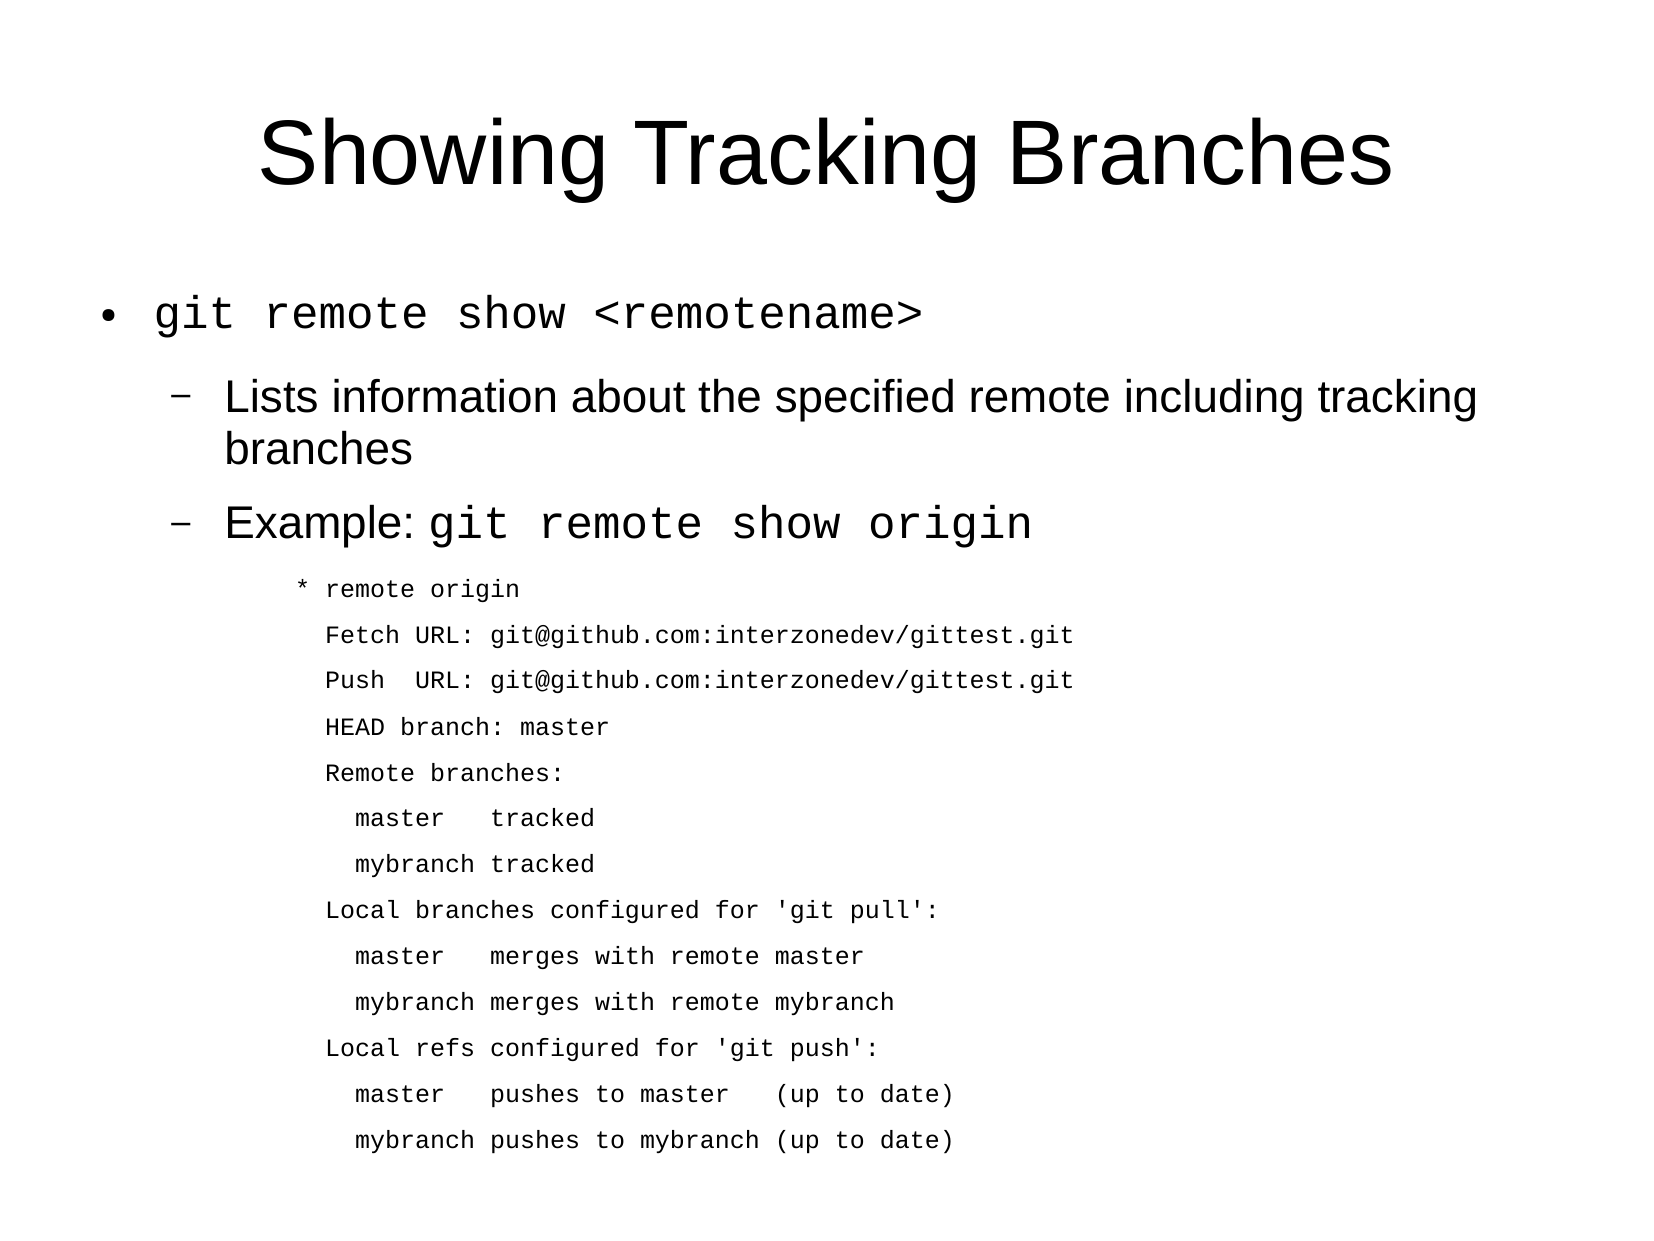

# Showing Tracking Branches
git remote show <remotename>
Lists information about the specified remote including tracking branches
Example: git remote show origin
* remote origin
 Fetch URL: git@github.com:interzonedev/gittest.git
 Push URL: git@github.com:interzonedev/gittest.git
 HEAD branch: master
 Remote branches:
 master tracked
 mybranch tracked
 Local branches configured for 'git pull':
 master merges with remote master
 mybranch merges with remote mybranch
 Local refs configured for 'git push':
 master pushes to master (up to date)
 mybranch pushes to mybranch (up to date)